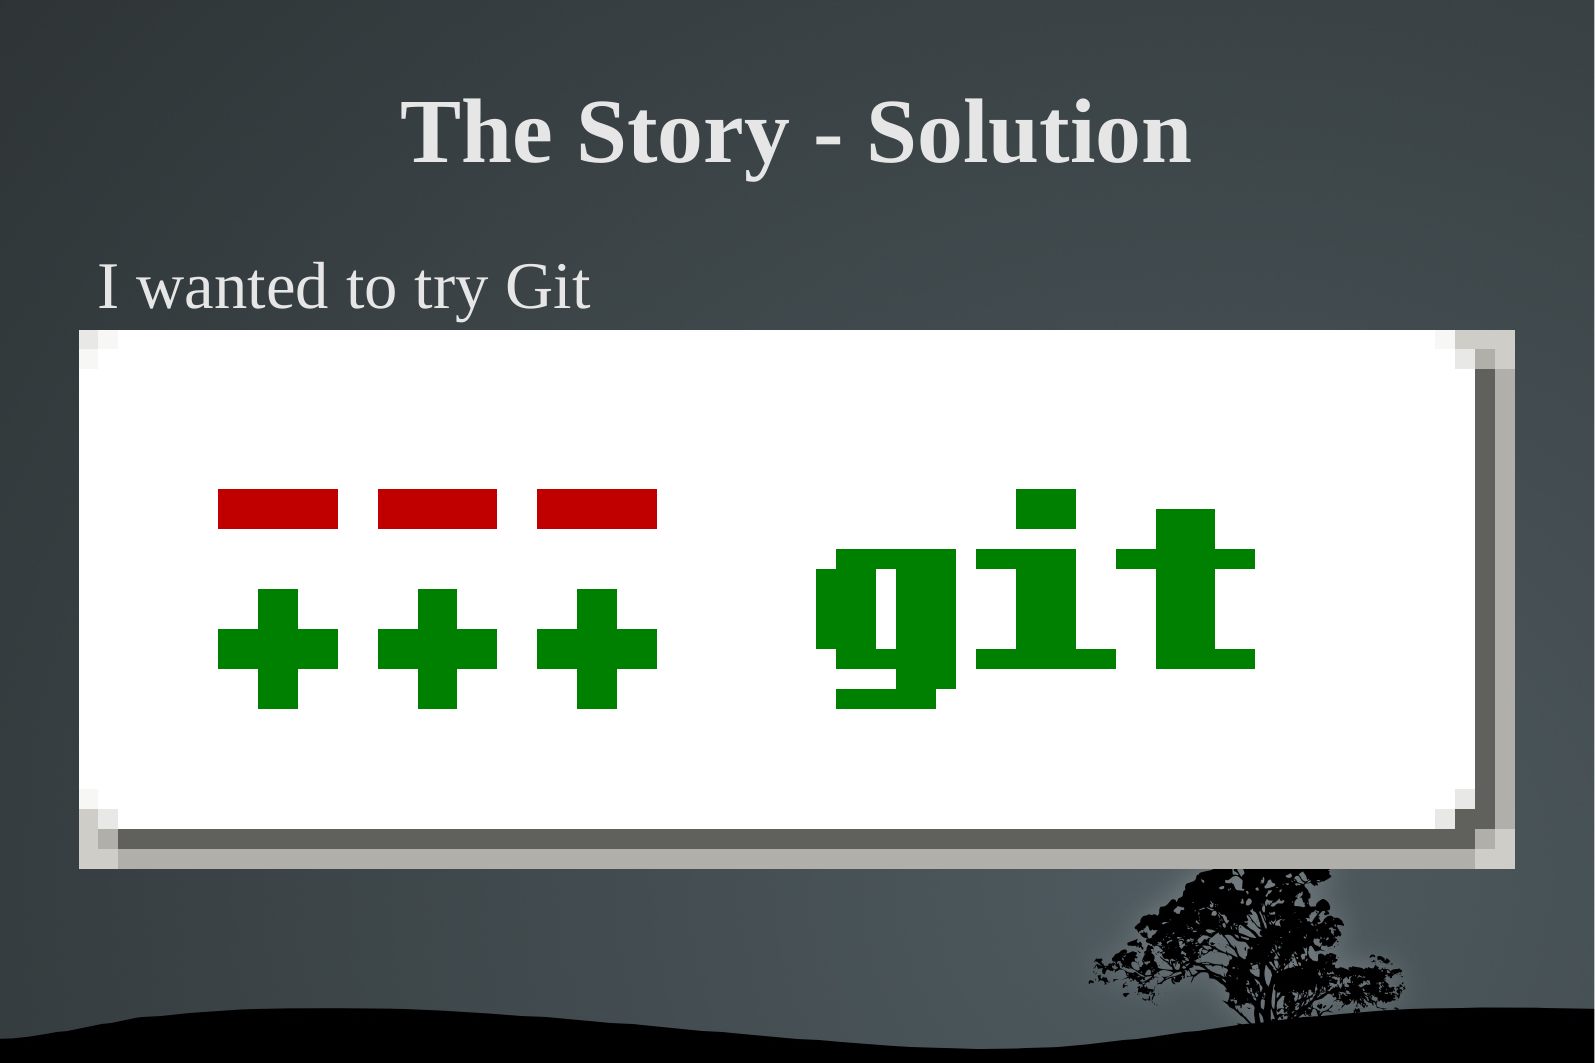

# The Story - Solution
I wanted to try Git